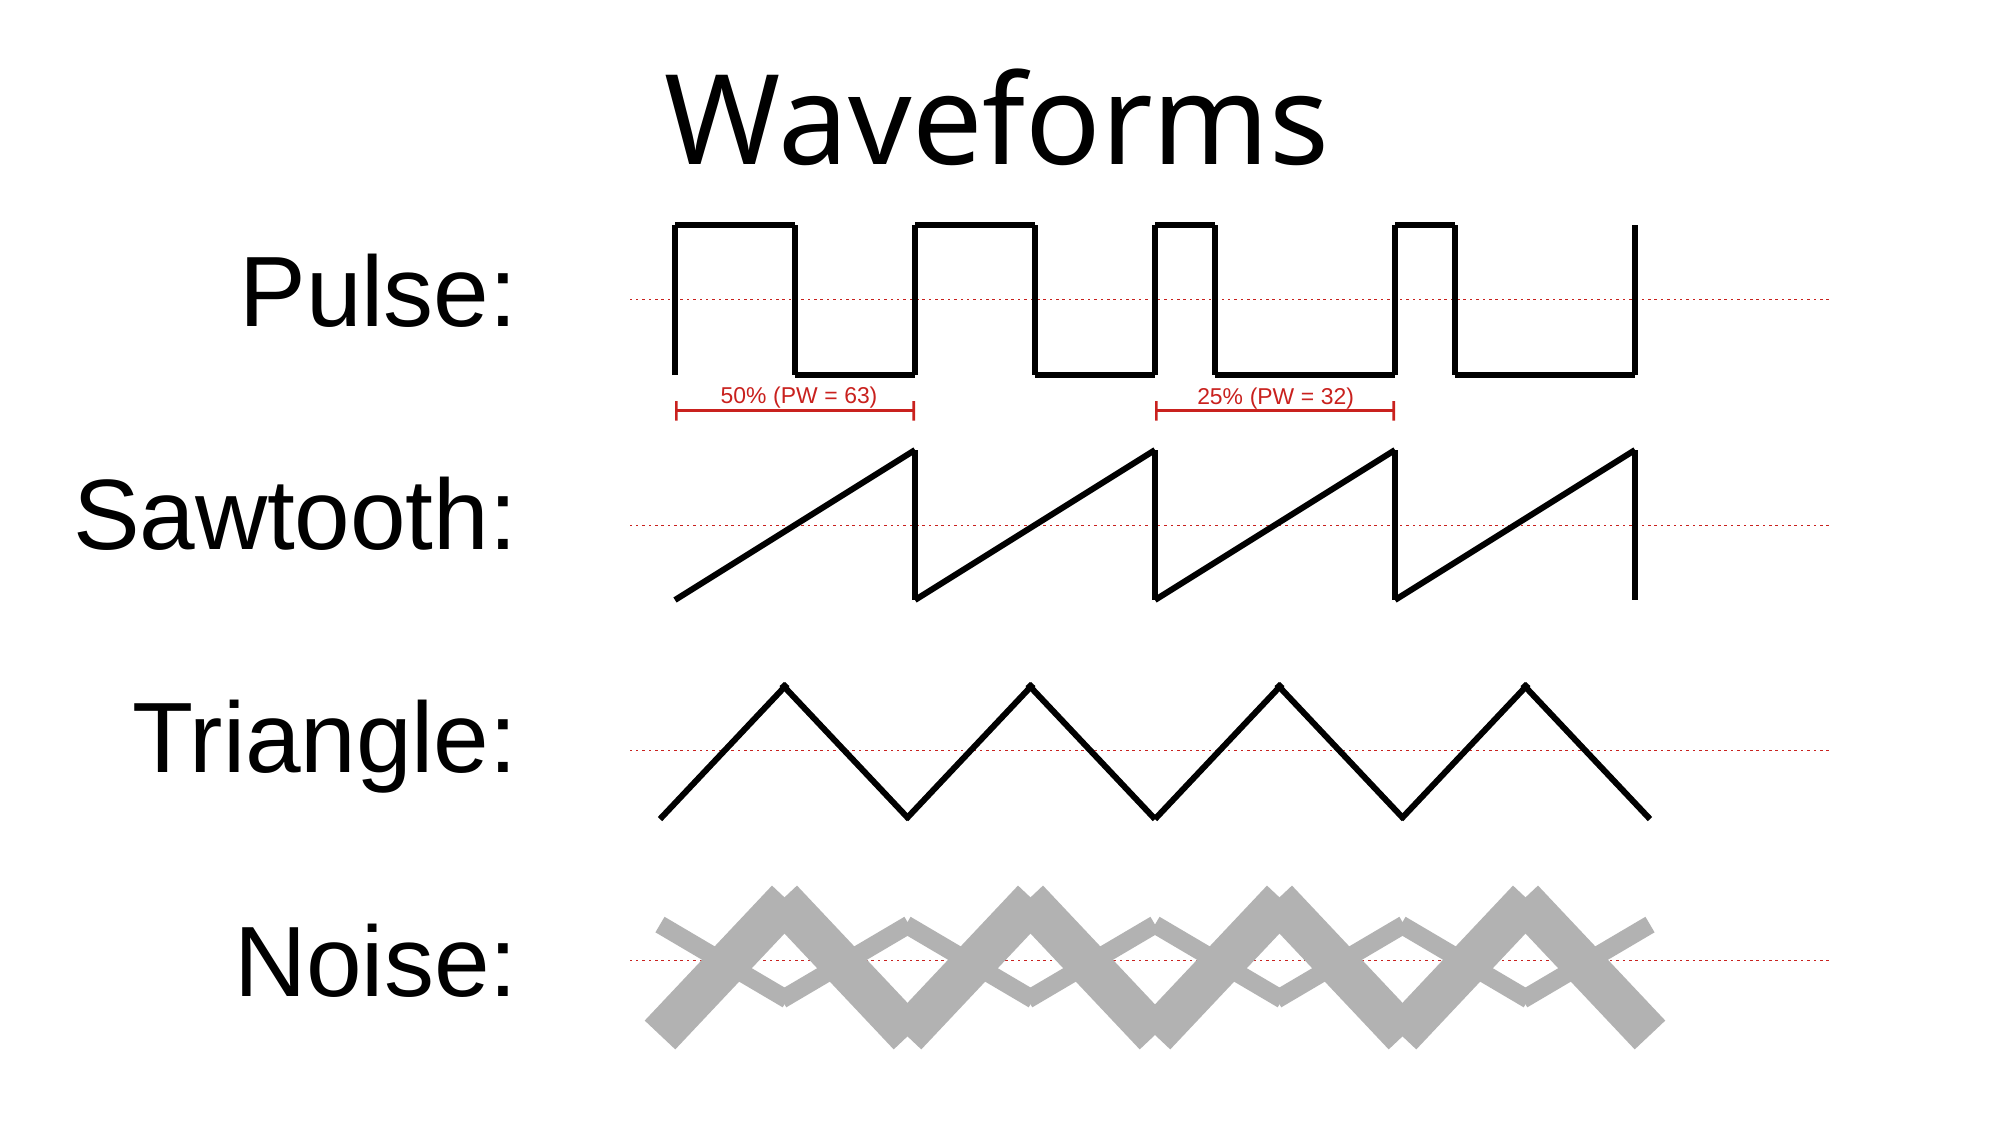

# Waveforms
Pulse:
Sawtooth:
Triangle:
Noise:
50% (PW = 63)
25% (PW = 32)